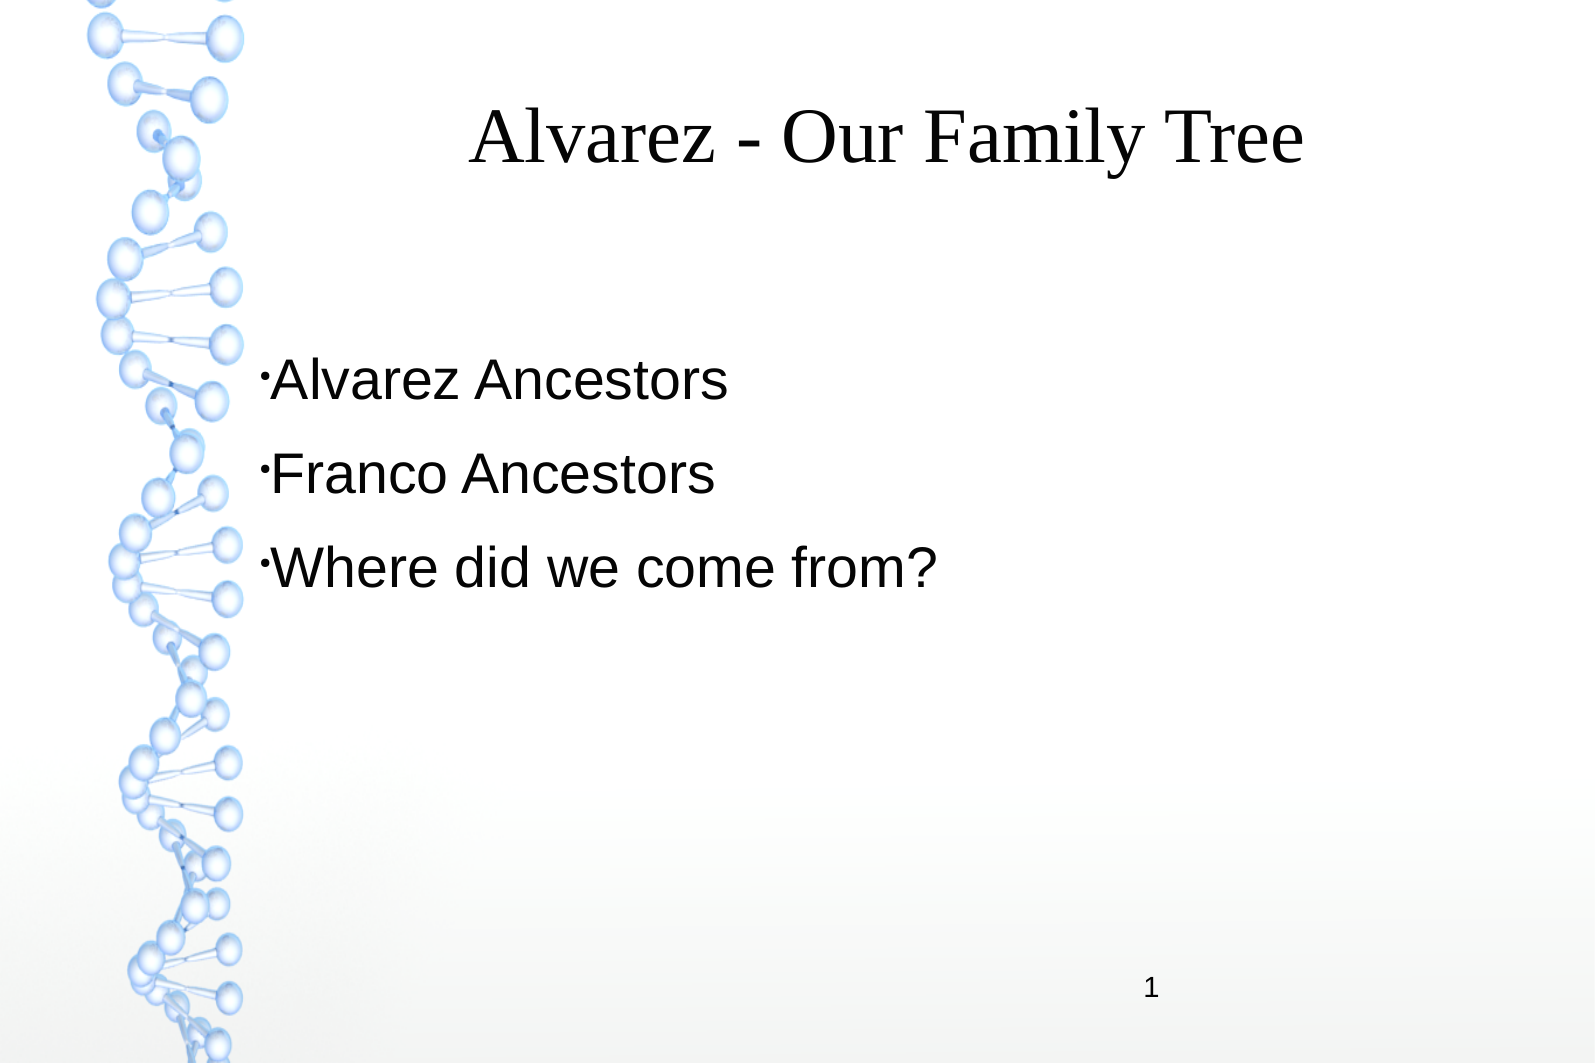

# Alvarez - Our Family Tree
Alvarez Ancestors
Franco Ancestors
Where did we come from?